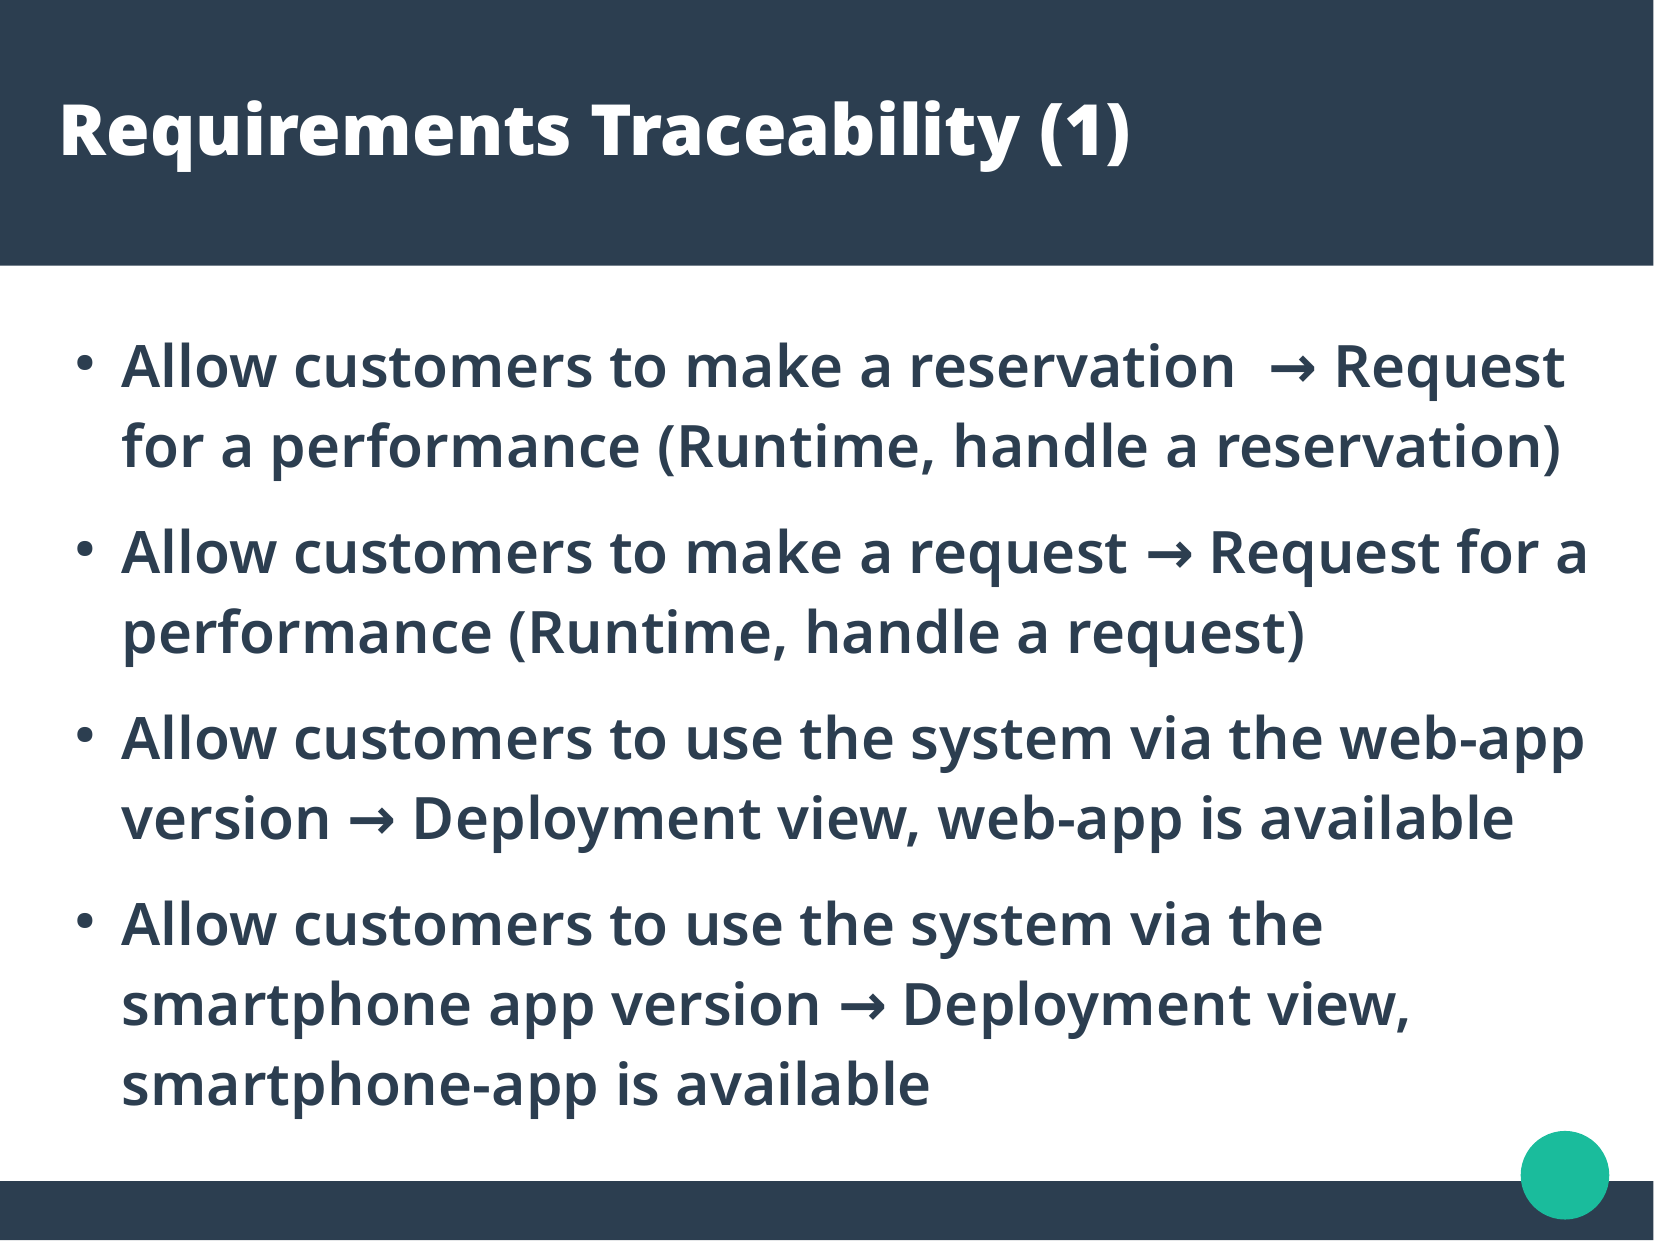

# Requirements Traceability (1)
Allow customers to make a reservation → Request for a performance (Runtime, handle a reservation)
Allow customers to make a request → Request for a performance (Runtime, handle a request)
Allow customers to use the system via the web-app version → Deployment view, web-app is available
Allow customers to use the system via the smartphone app version → Deployment view, smartphone-app is available